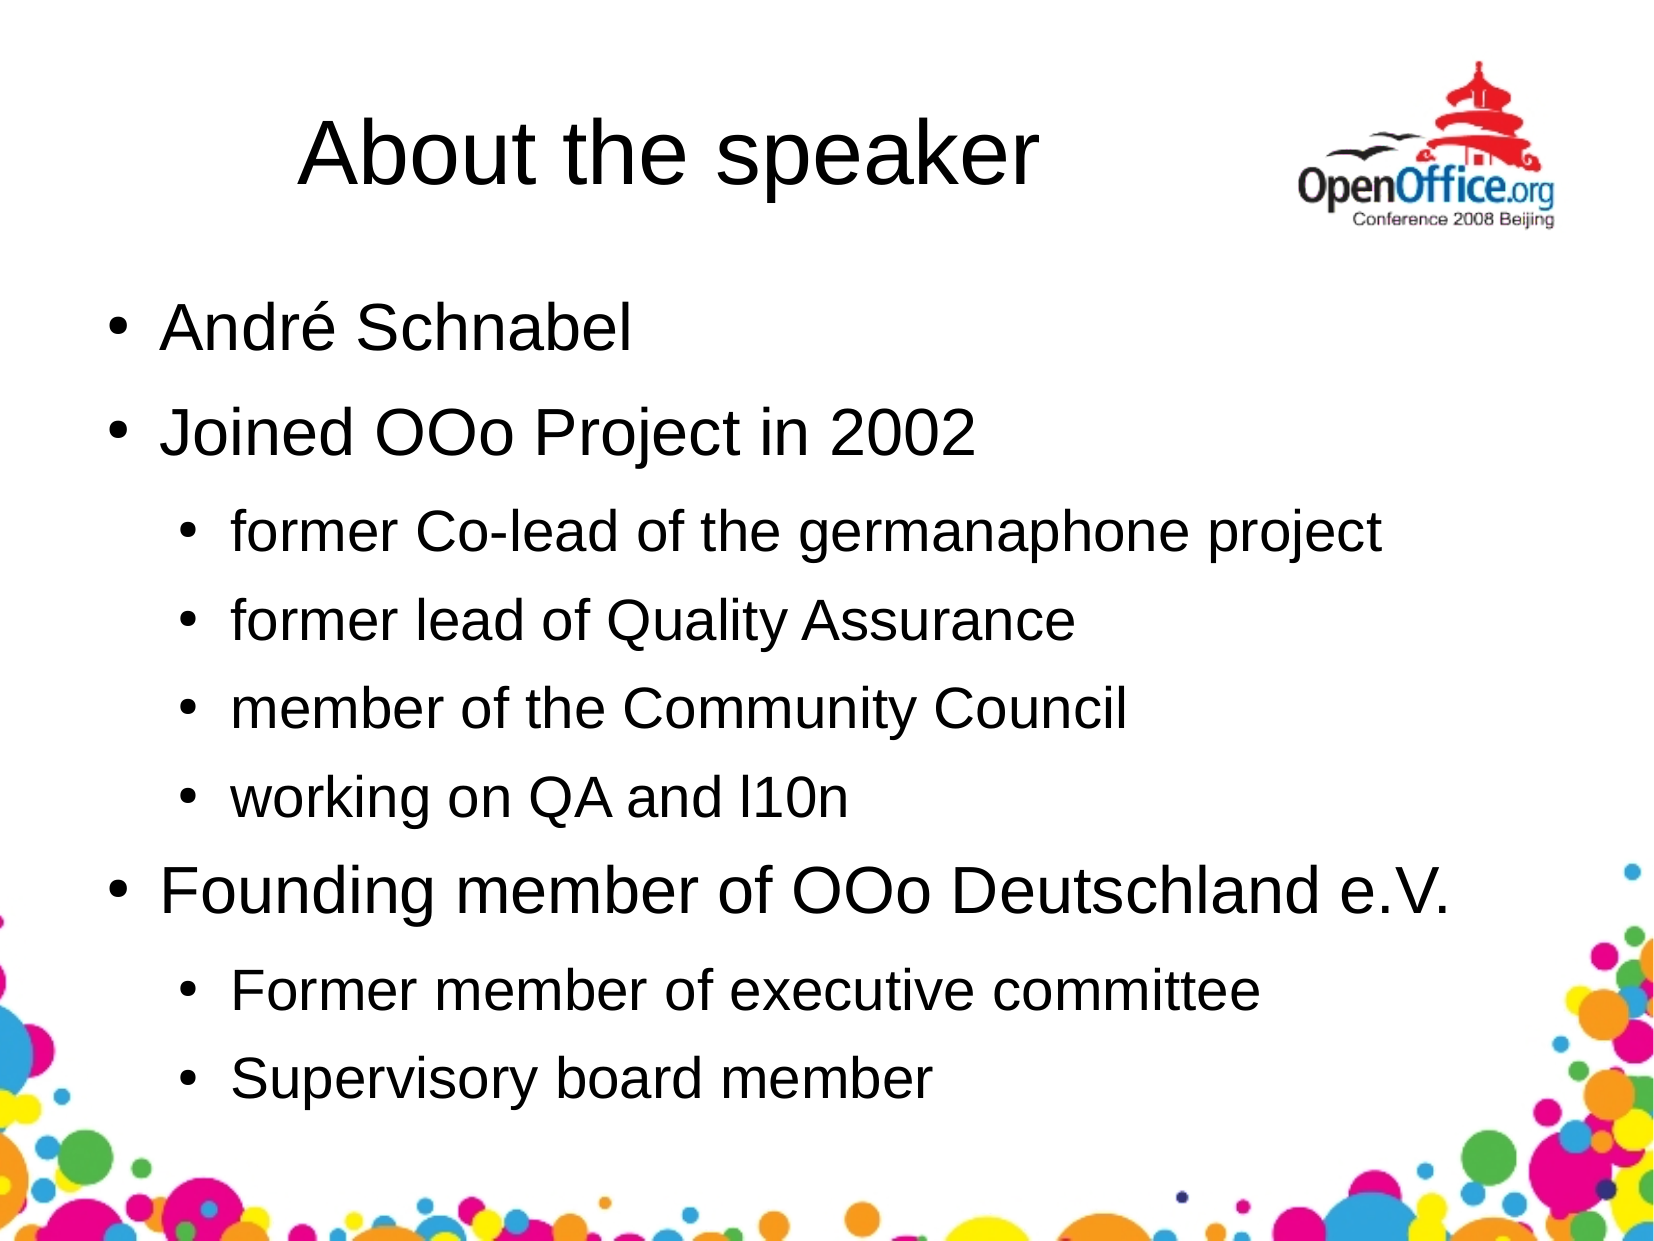

# About the speaker
André Schnabel
Joined OOo Project in 2002
former Co-lead of the germanaphone project
former lead of Quality Assurance
member of the Community Council
working on QA and l10n
Founding member of OOo Deutschland e.V.
Former member of executive committee
Supervisory board member